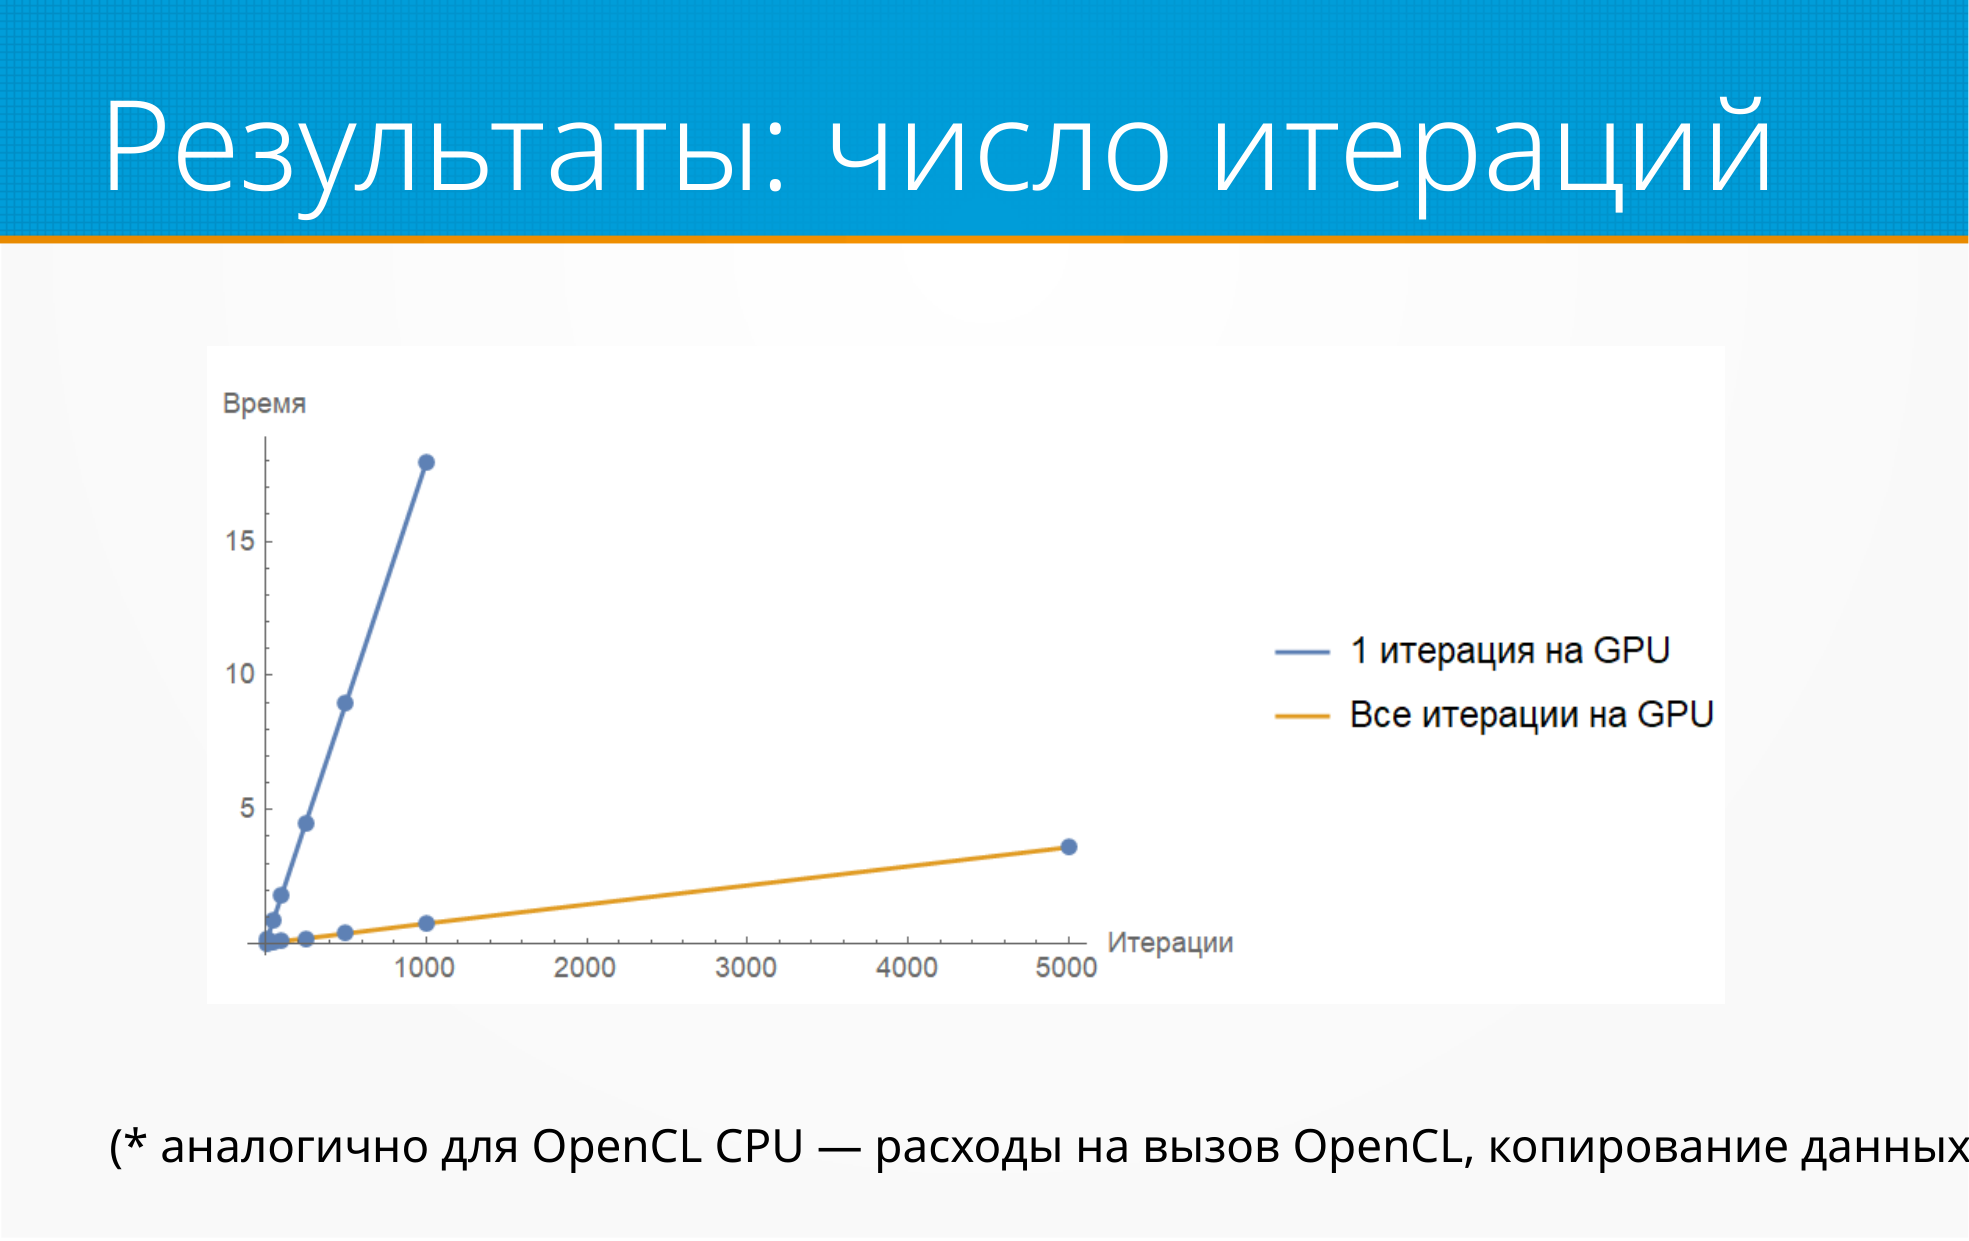

# Результаты: число итераций
(* аналогично для OpenCL CPU — расходы на вызов OpenCL, копирование данных и т. д. *)